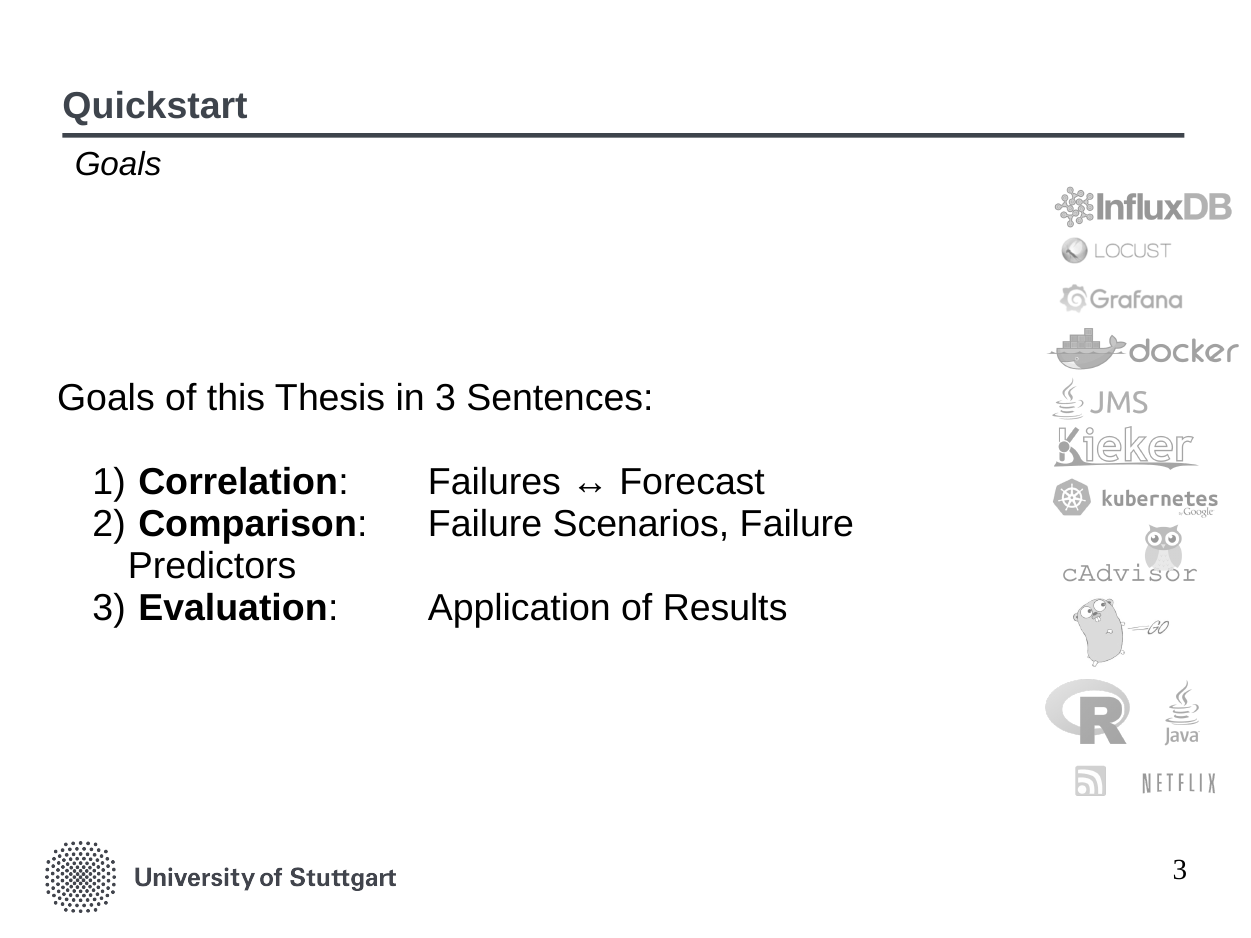

# Quickstart
Goals
Goals of this Thesis in 3 Sentences:
 Correlation: 	Failures ↔ Forecast
 Comparison: 	Failure Scenarios, Failure Predictors
 Evaluation:		Application of Results
3